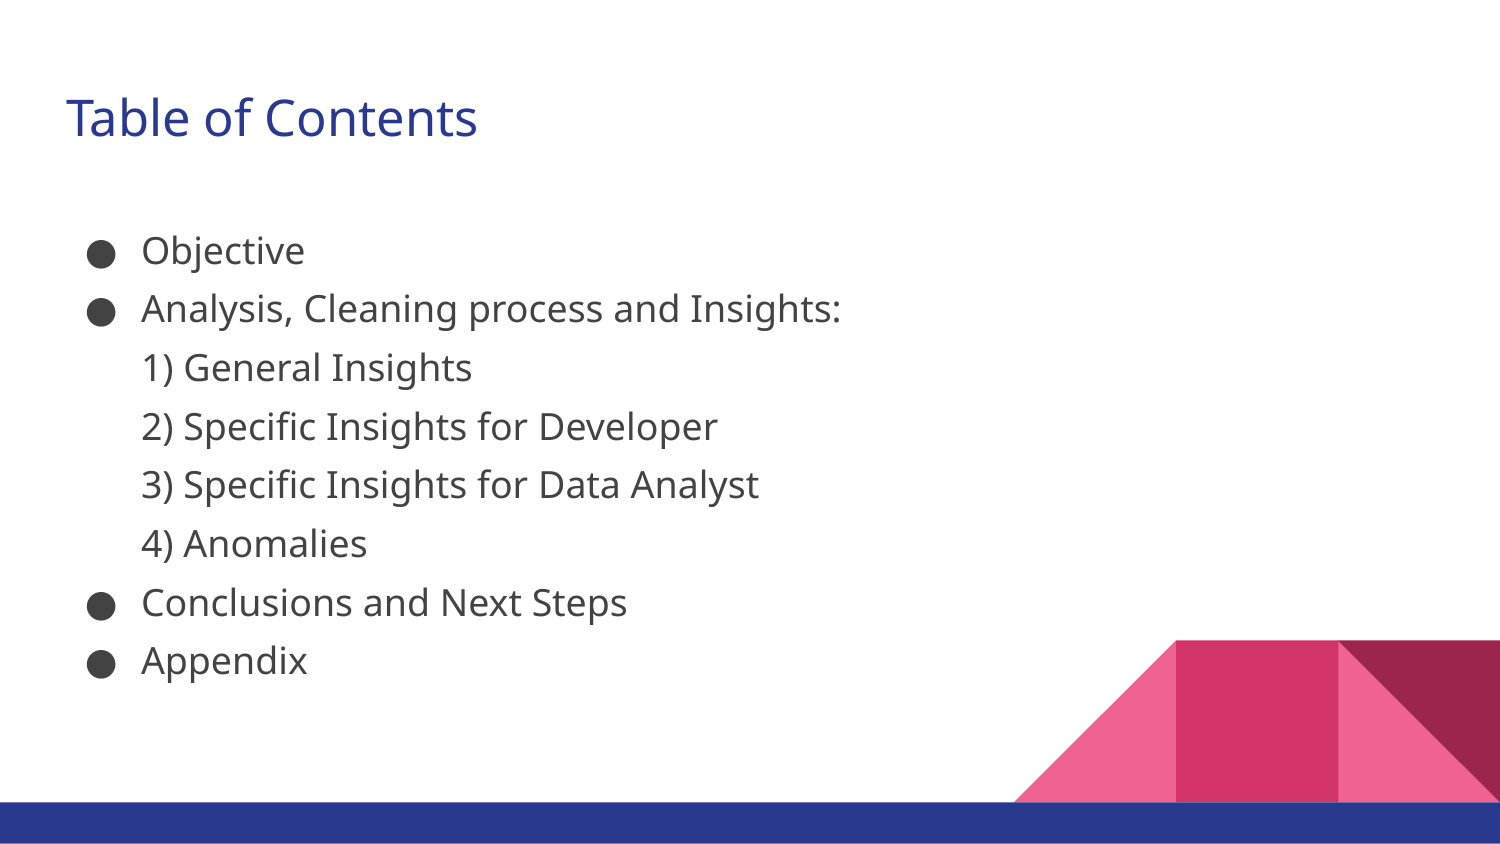

# Table of Contents
Objective
Analysis, Cleaning process and Insights:
1) General Insights
2) Specific Insights for Developer
3) Specific Insights for Data Analyst
4) Anomalies
Conclusions and Next Steps
Appendix